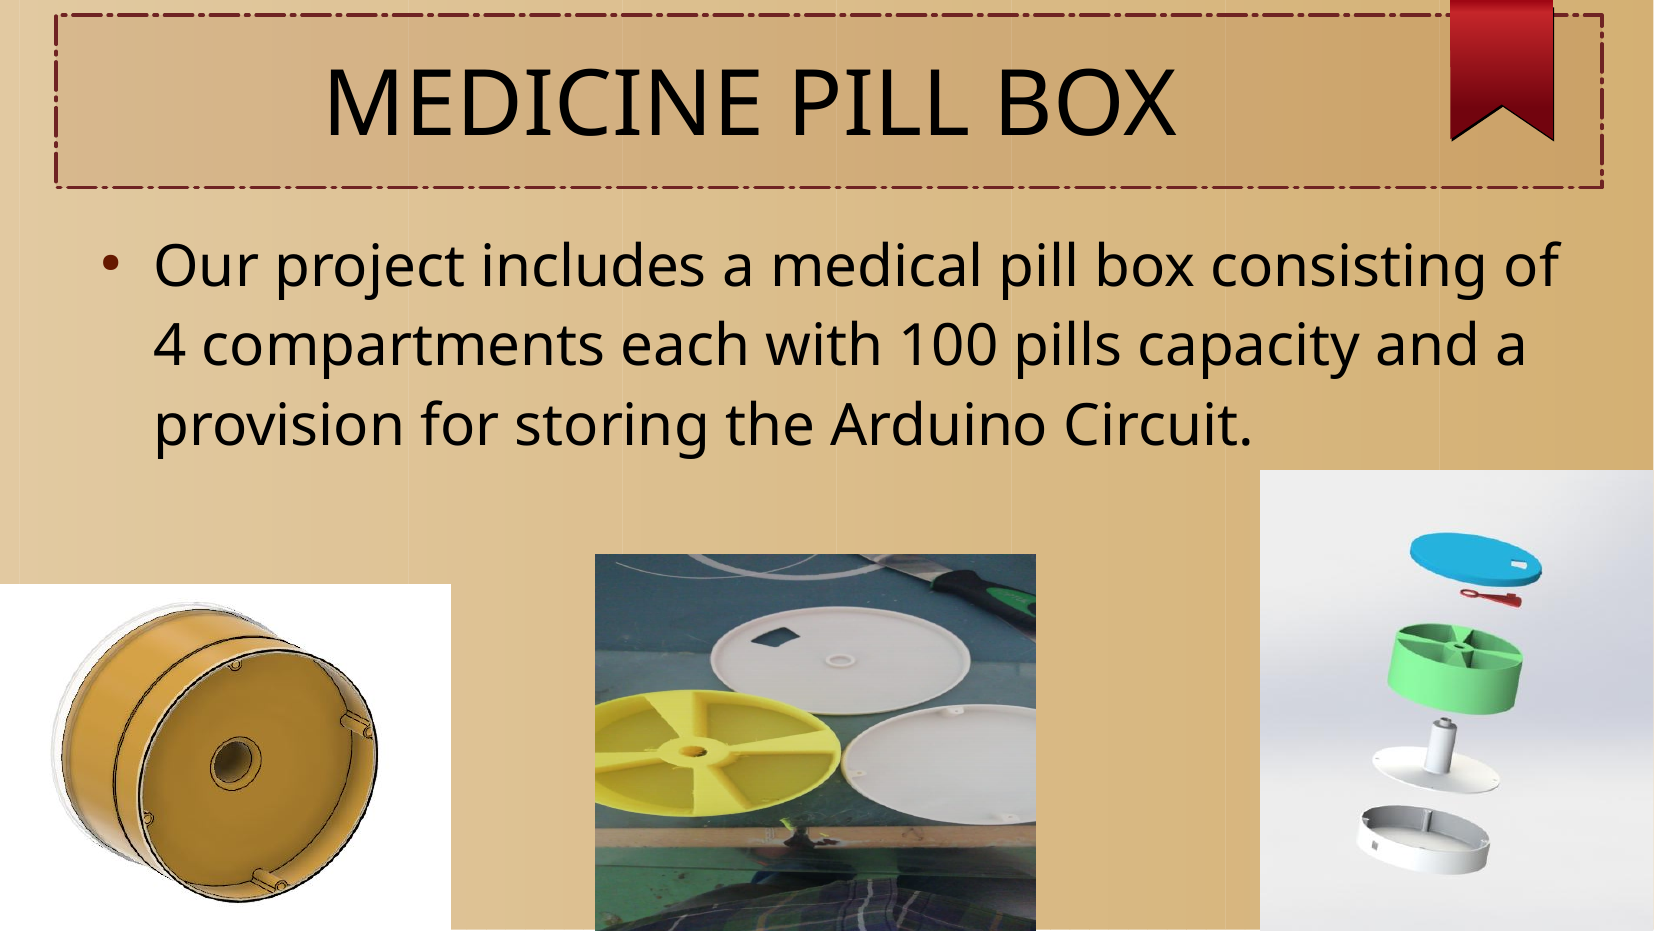

# MEDICINE PILL BOX
Our project includes a medical pill box consisting of 4 compartments each with 100 pills capacity and a provision for storing the Arduino Circuit.